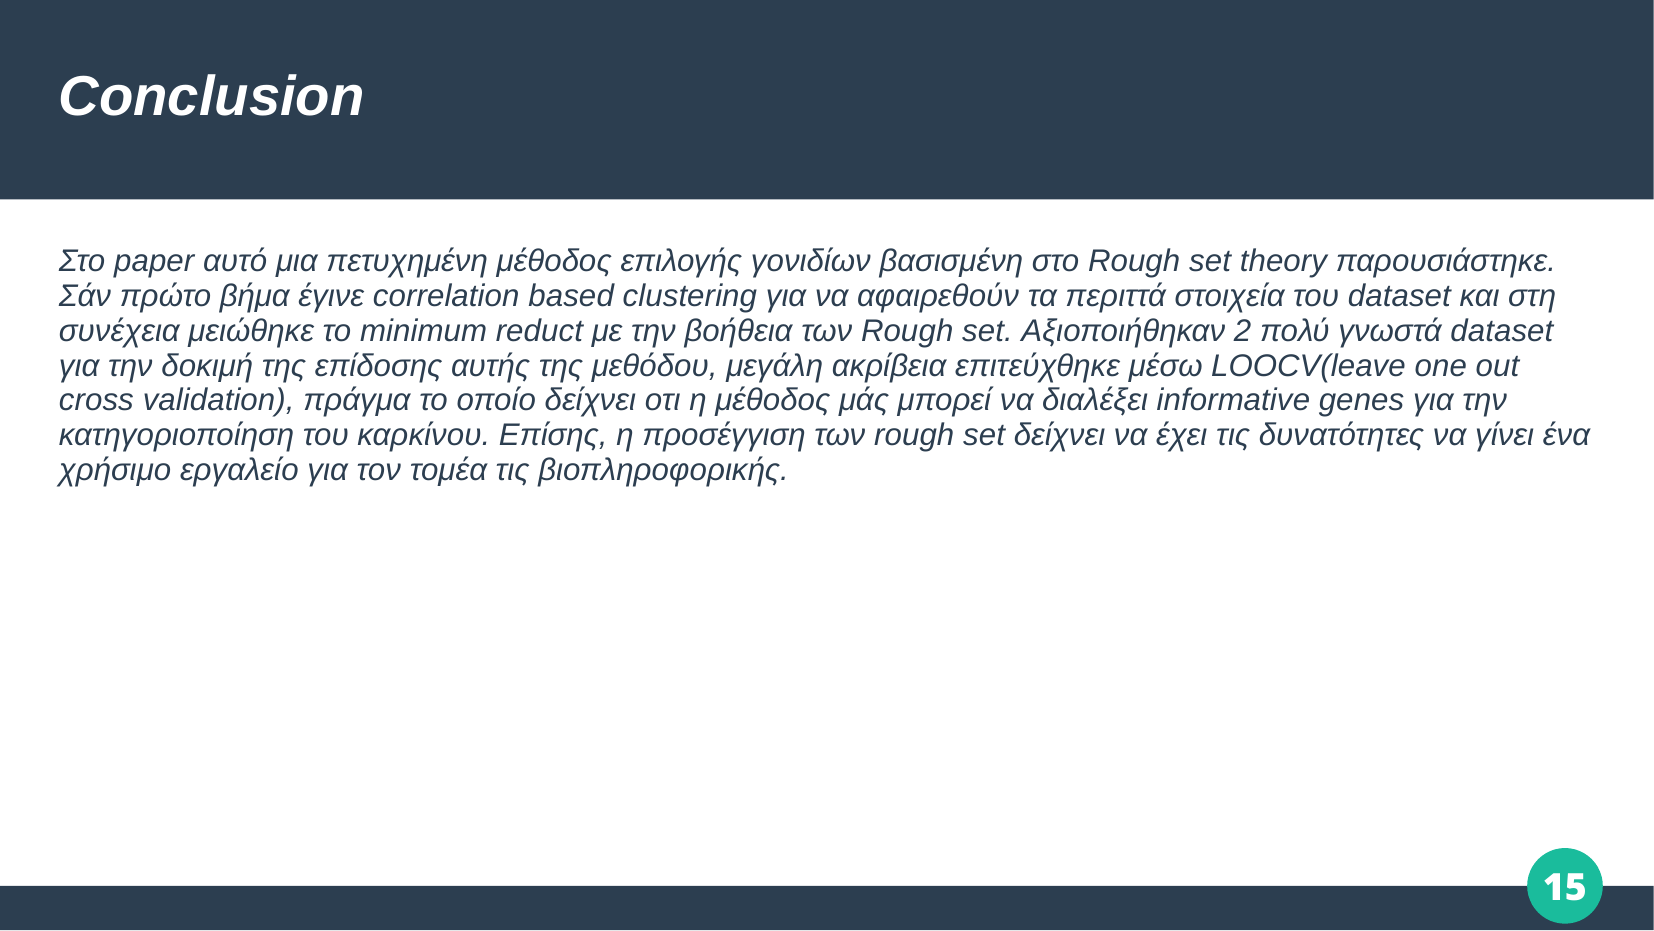

# Conclusion
Στο paper αυτό μια πετυχημένη μέθοδος επιλογής γονιδίων βασισμένη στο Rough set theory παρουσιάστηκε. Σάν πρώτο βήμα έγινε correlation based clustering για να αφαιρεθούν τα περιττά στοιχεία του dataset και στη συνέχεια μειώθηκε το minimum reduct με την βοήθεια των Rough set. Αξιοποιήθηκαν 2 πολύ γνωστά dataset για την δοκιμή της επίδοσης αυτής της μεθόδου, μεγάλη ακρίβεια επιτεύχθηκε μέσω LOOCV(leave one out cross validation), πράγμα το οποίο δείχνει οτι η μέθοδος μάς μπορεί να διαλέξει informative genes για την κατηγοριοποίηση του καρκίνου. Επίσης, η προσέγγιση των rough set δείχνει να έχει τις δυνατότητες να γίνει ένα χρήσιμο εργαλείο για τον τομέα τις βιοπληροφορικής.